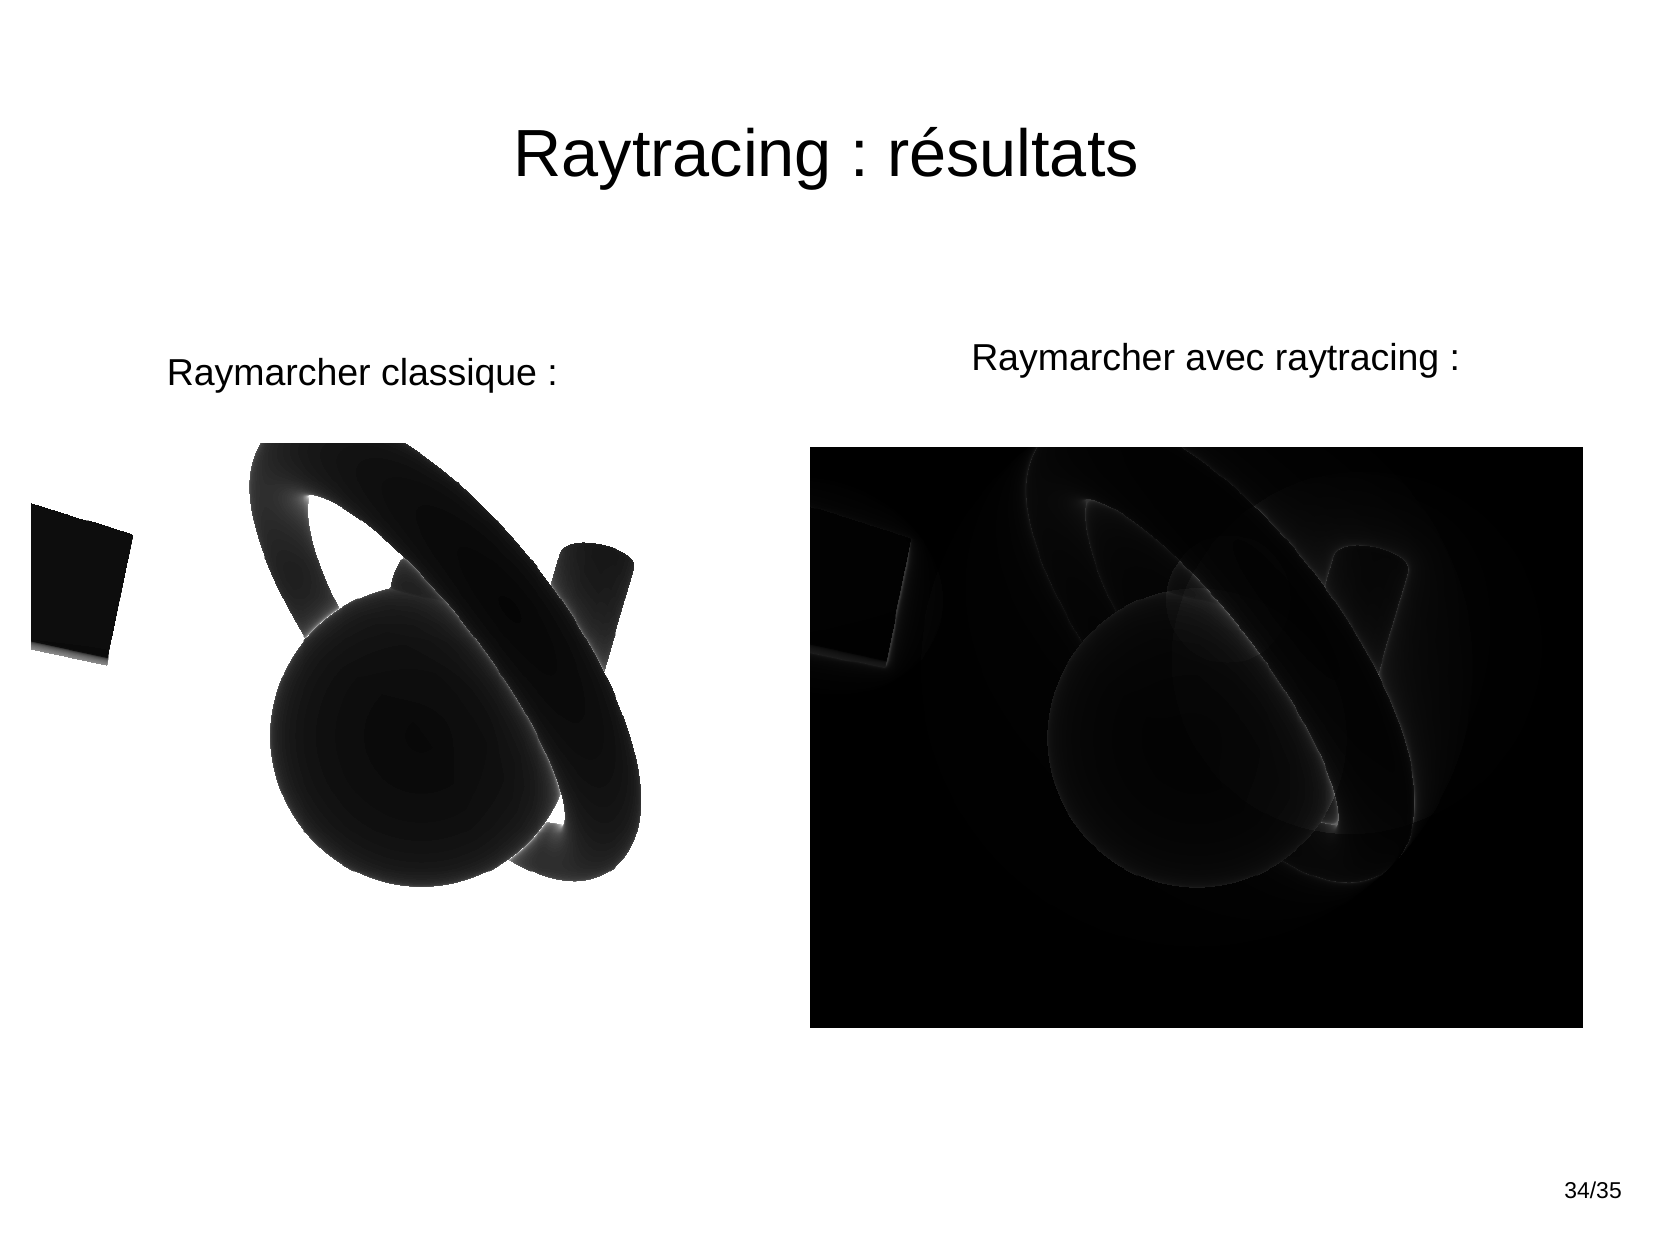

# Raytracing : résultats
Raymarcher avec raytracing :
Raymarcher classique :
34/35